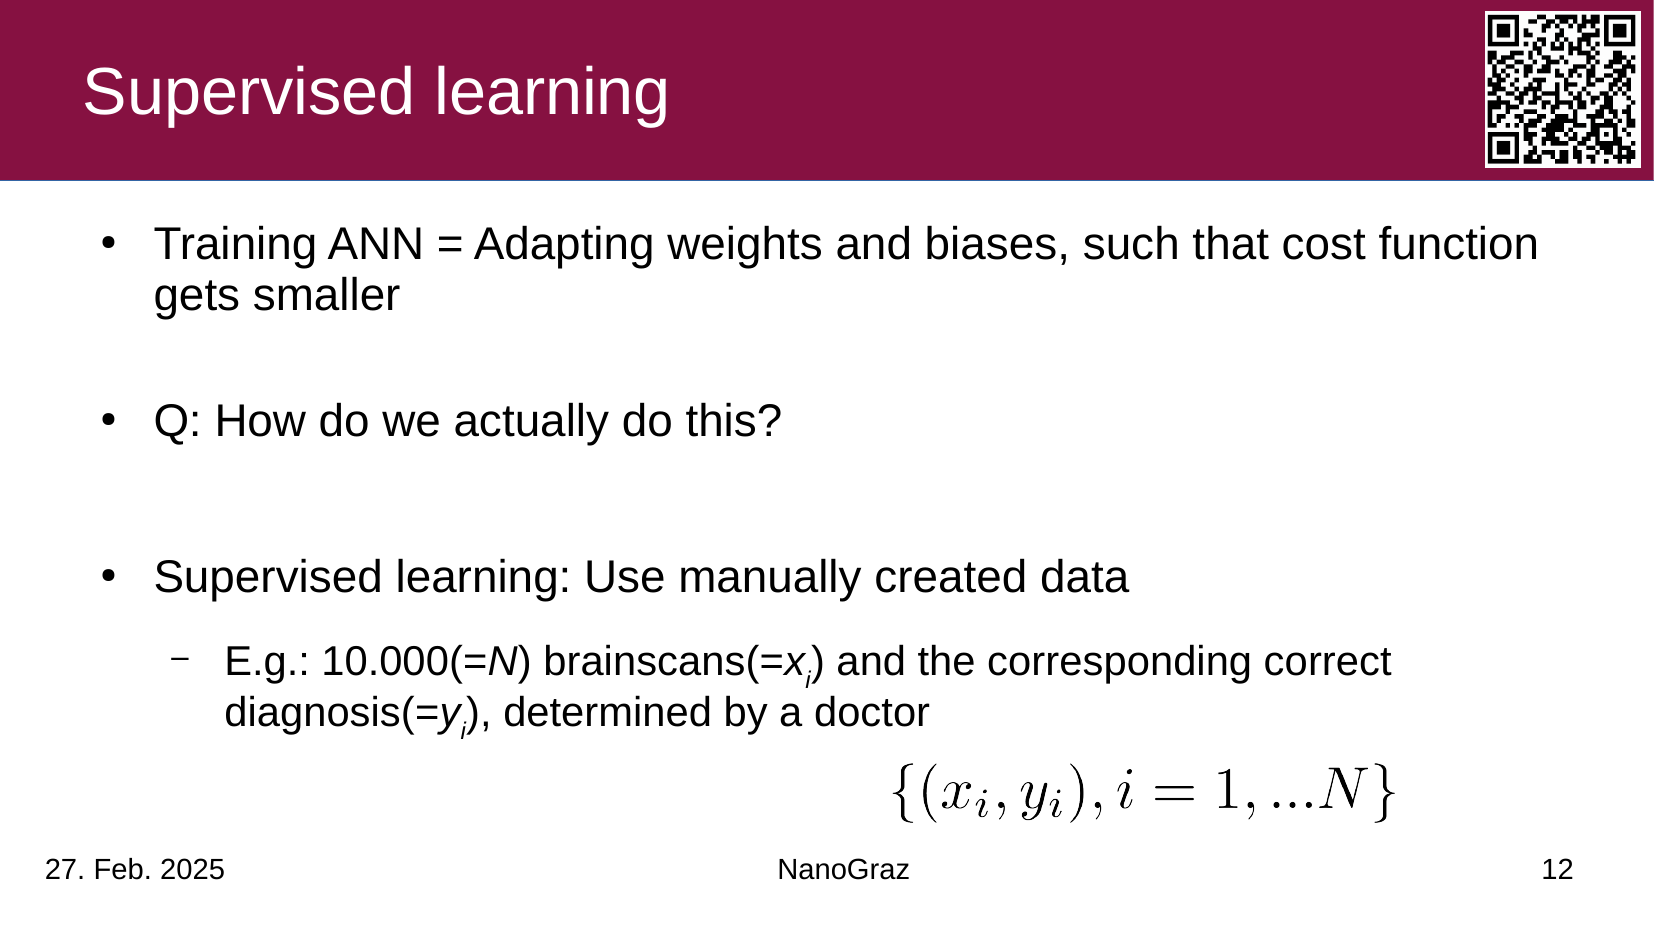

# Supervised learning
Training ANN = Adapting weights and biases, such that cost function gets smaller
Q: How do we actually do this?
Supervised learning: Use manually created data
E.g.: 10.000(=N) brainscans(=xi) and the corresponding correct diagnosis(=yi), determined by a doctor